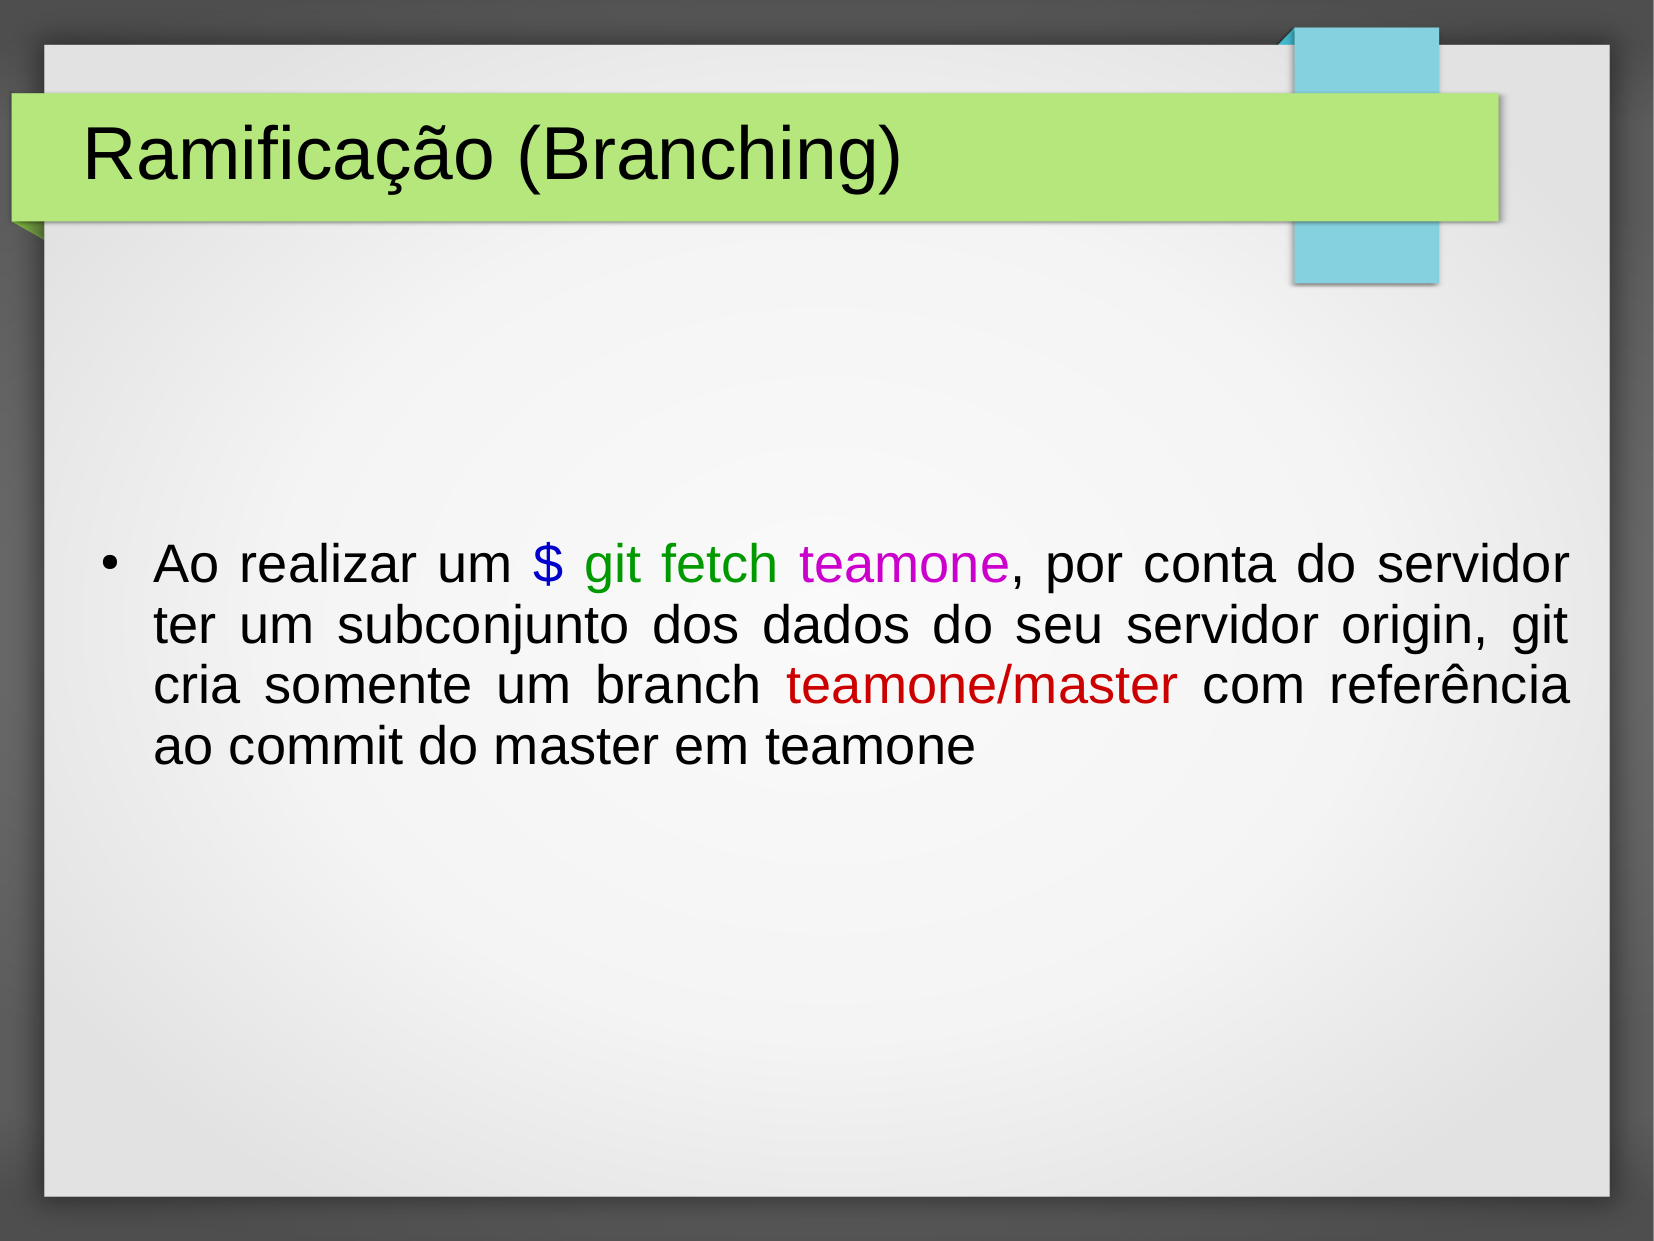

# Ramificação (Branching)
Ao realizar um $ git fetch teamone, por conta do servidor ter um subconjunto dos dados do seu servidor origin, git cria somente um branch teamone/master com referência ao commit do master em teamone